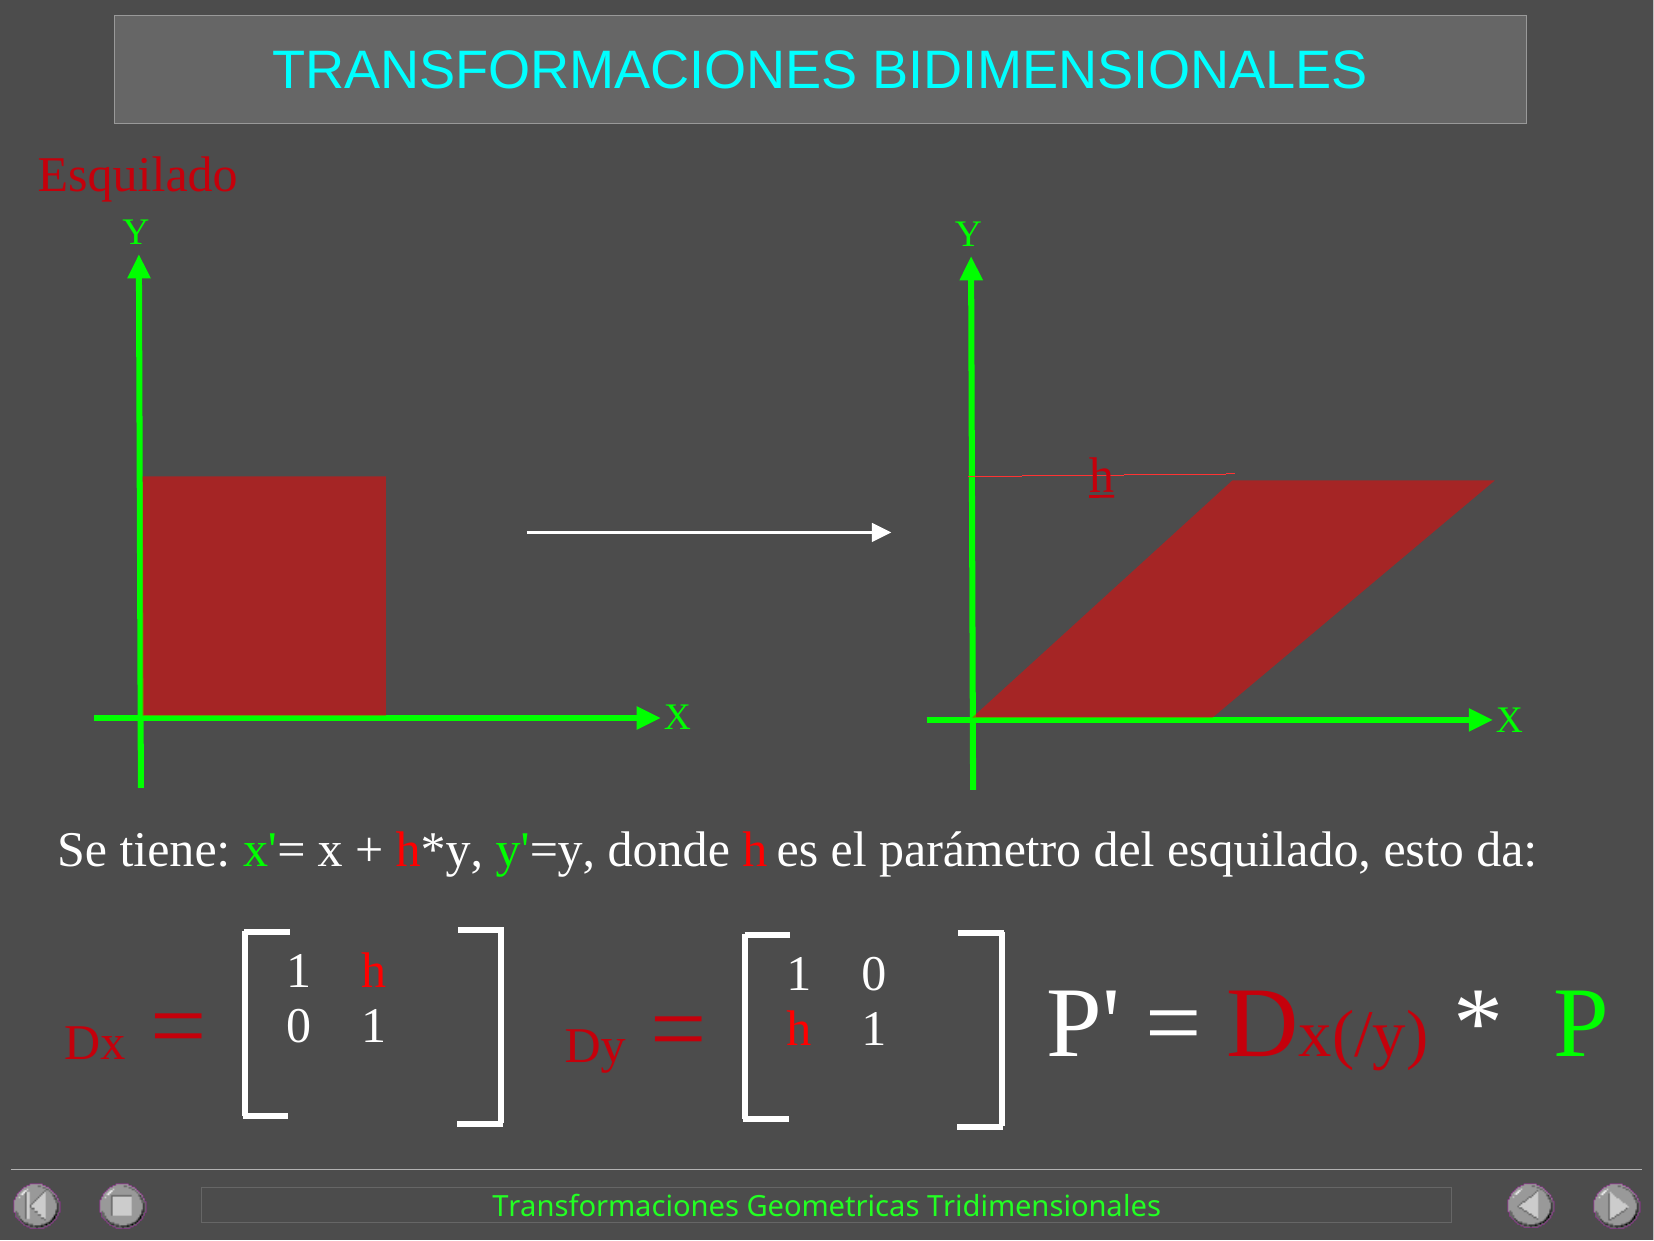

# TRANSFORMACIONES BIDIMENSIONALES
Esquilado
Y
X
Y
X
h
Se tiene: x'= x + h*y, y'=y, donde h es el parámetro del esquilado, esto da:
1	h
0	1
Dx =
1	0
h	1
Dy =
P' = Dx(/y) * P